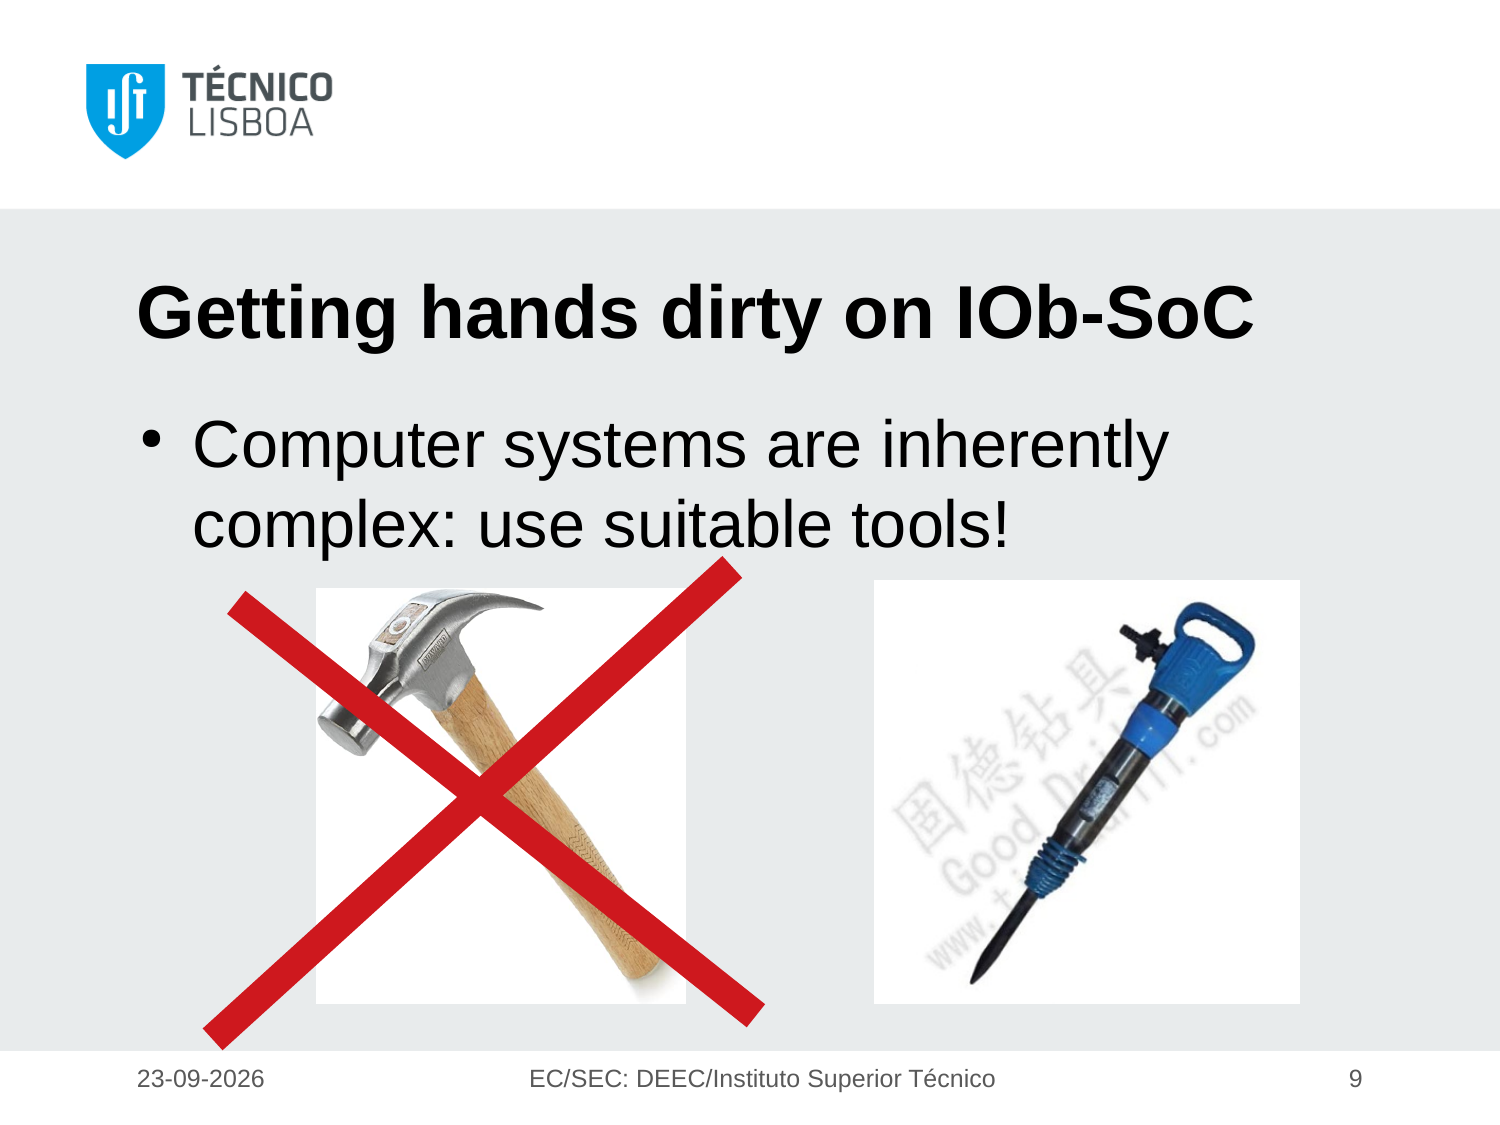

# Getting hands dirty on IOb-SoC
Computer systems are inherently complex: use suitable tools!
EC/SEC: DEEC/Instituto Superior Técnico